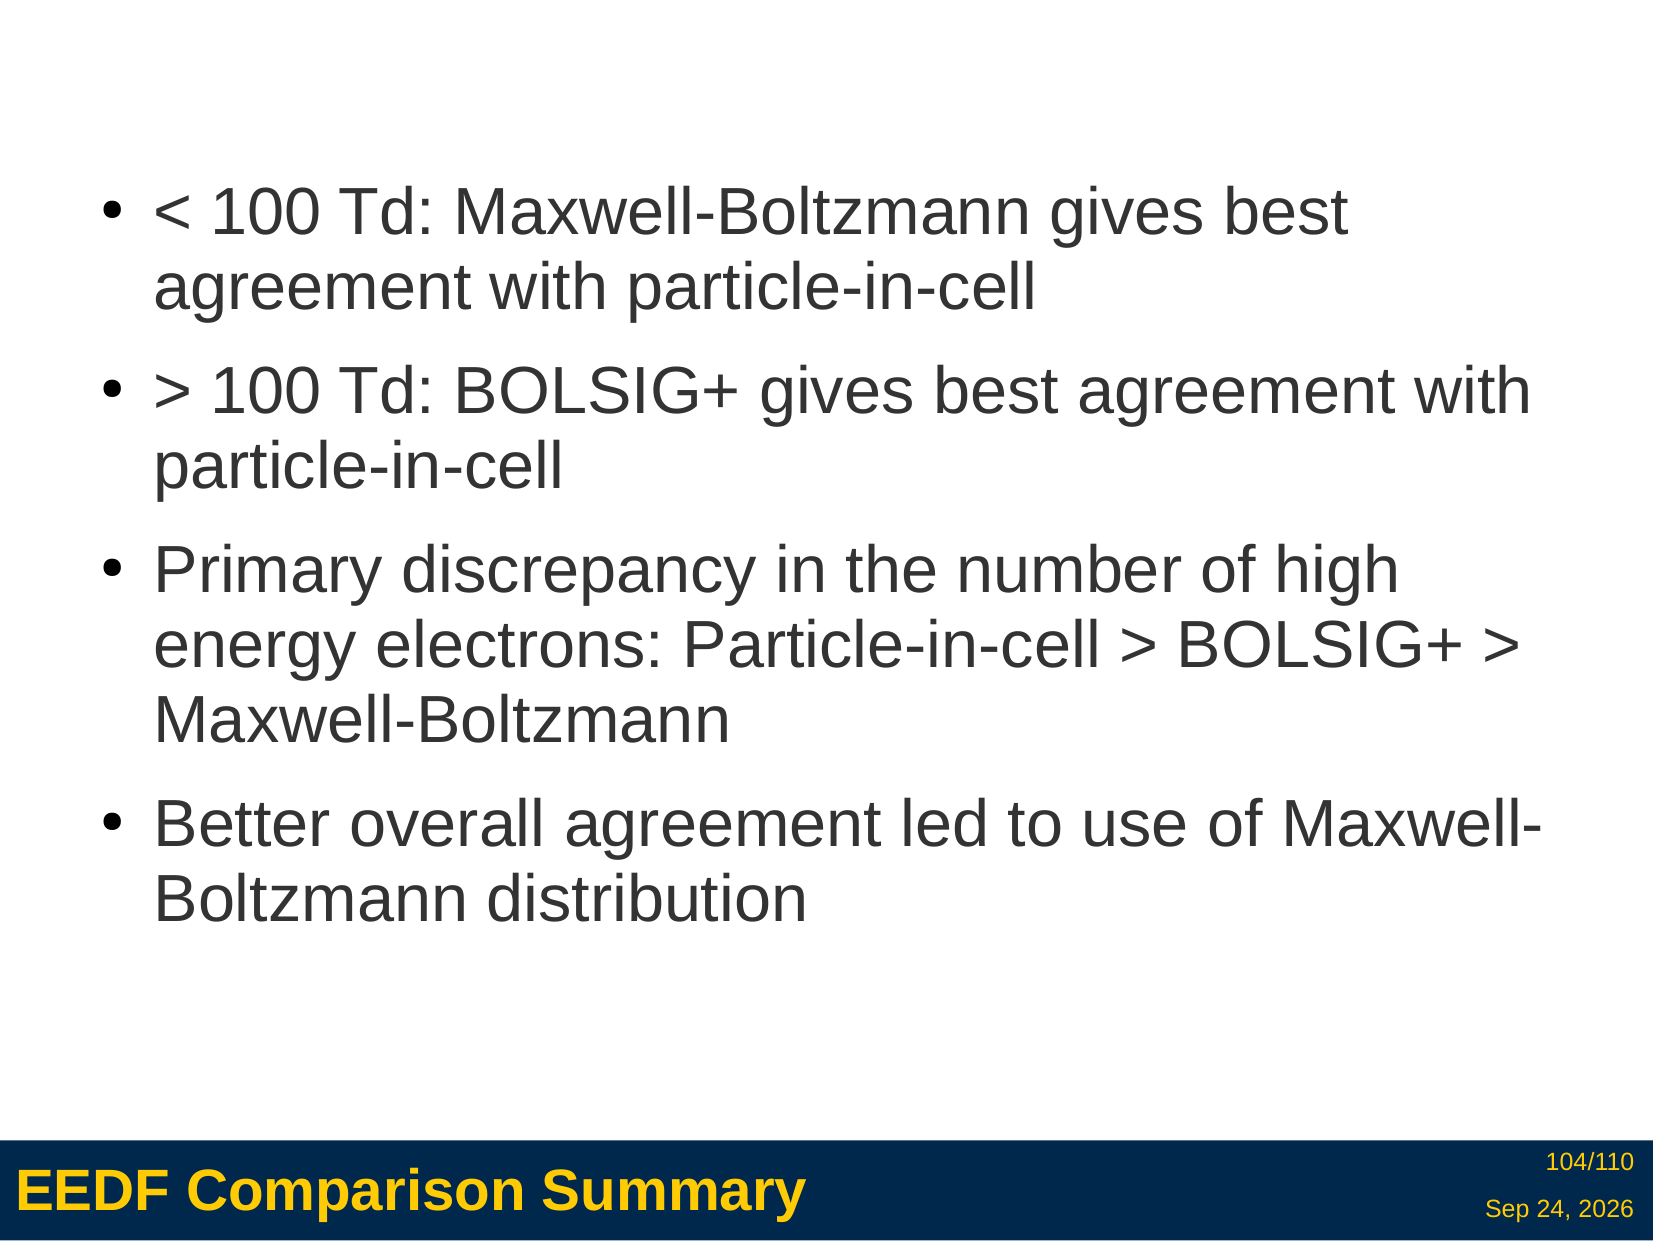

< 100 Td: Maxwell-Boltzmann gives best agreement with particle-in-cell
> 100 Td: BOLSIG+ gives best agreement with particle-in-cell
Primary discrepancy in the number of high energy electrons: Particle-in-cell > BOLSIG+ > Maxwell-Boltzmann
Better overall agreement led to use of Maxwell-Boltzmann distribution
# EEDF Comparison Summary
104